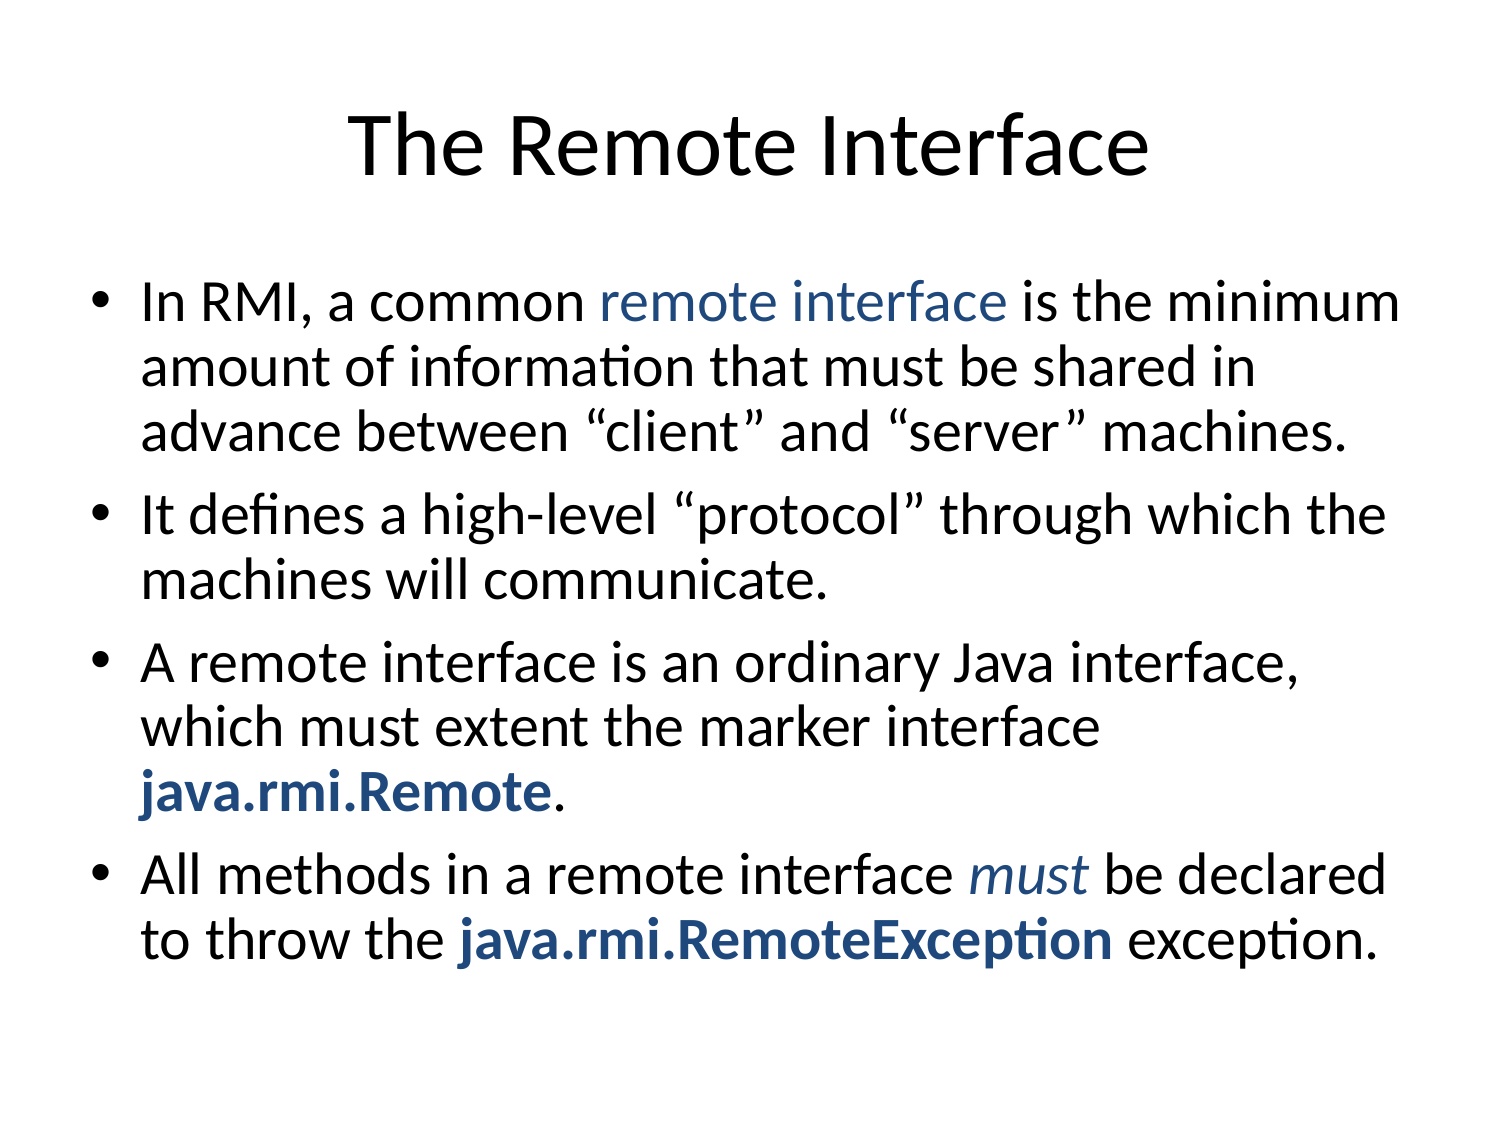

# The Remote Interface
In RMI, a common remote interface is the minimum amount of information that must be shared in advance between “client” and “server” machines.
It defines a high-level “protocol” through which the machines will communicate.
A remote interface is an ordinary Java interface, which must extent the marker interface java.rmi.Remote.
All methods in a remote interface must be declared to throw the java.rmi.RemoteException exception.